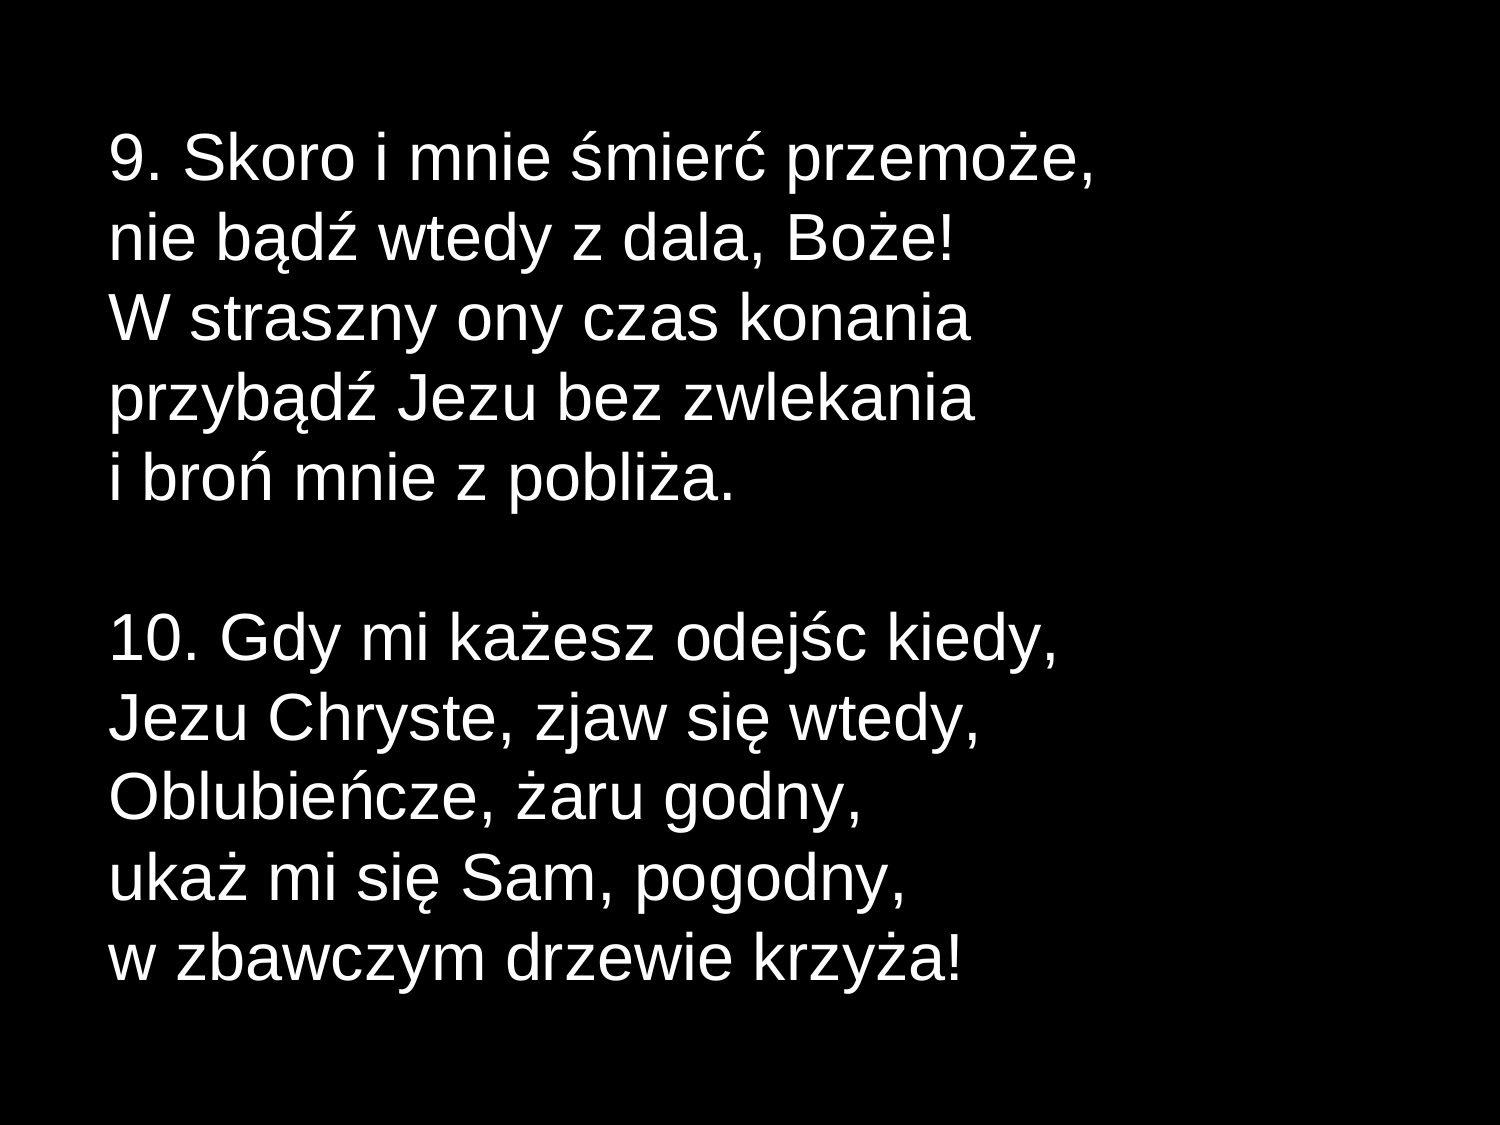

9. Skoro i mnie śmierć przemoże,
nie bądź wtedy z dala, Boże!
W straszny ony czas konania
przybądź Jezu bez zwlekania
i broń mnie z pobliża.
10. Gdy mi każesz odejśc kiedy,
Jezu Chryste, zjaw się wtedy,
Oblubieńcze, żaru godny,
ukaż mi się Sam, pogodny,
w zbawczym drzewie krzyża!